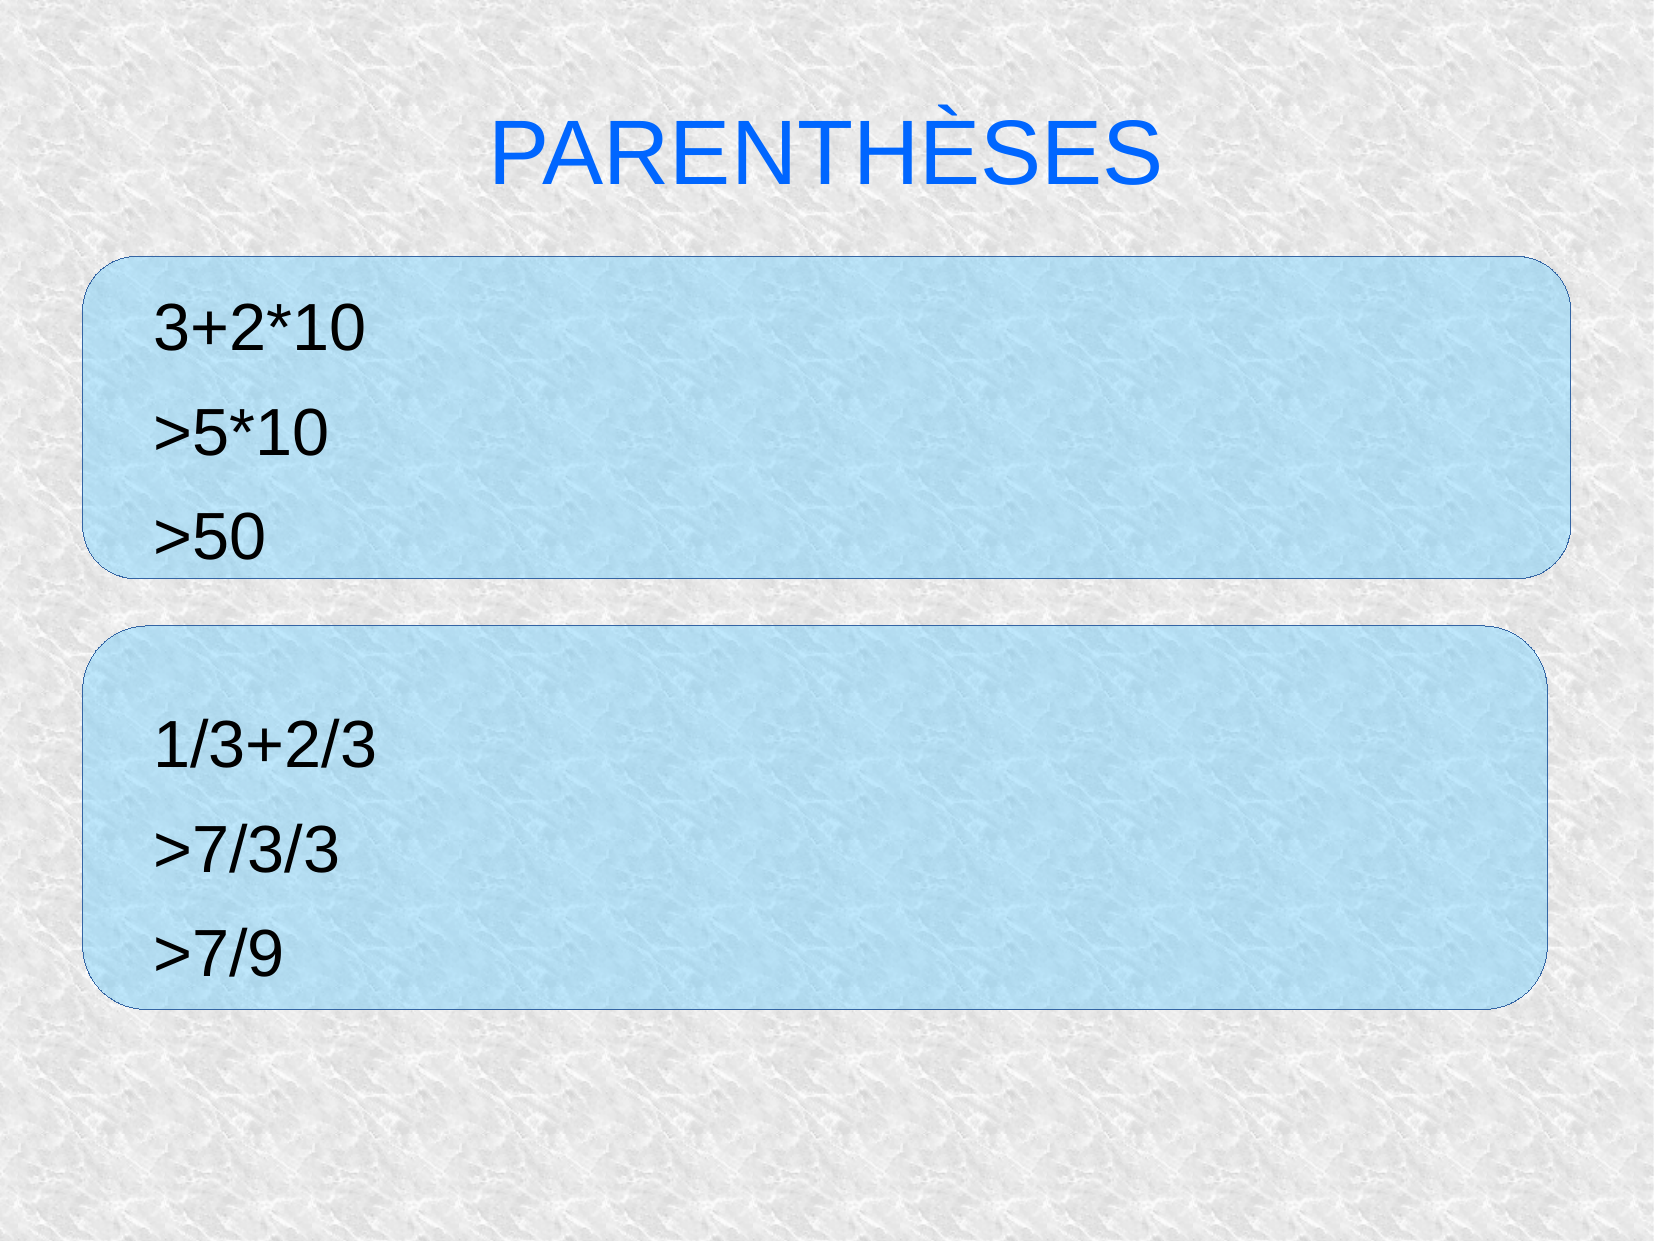

# PARENTHÈSES
3+2*10
>5*10
>50
1/3+2/3
>7/3/3
>7/9